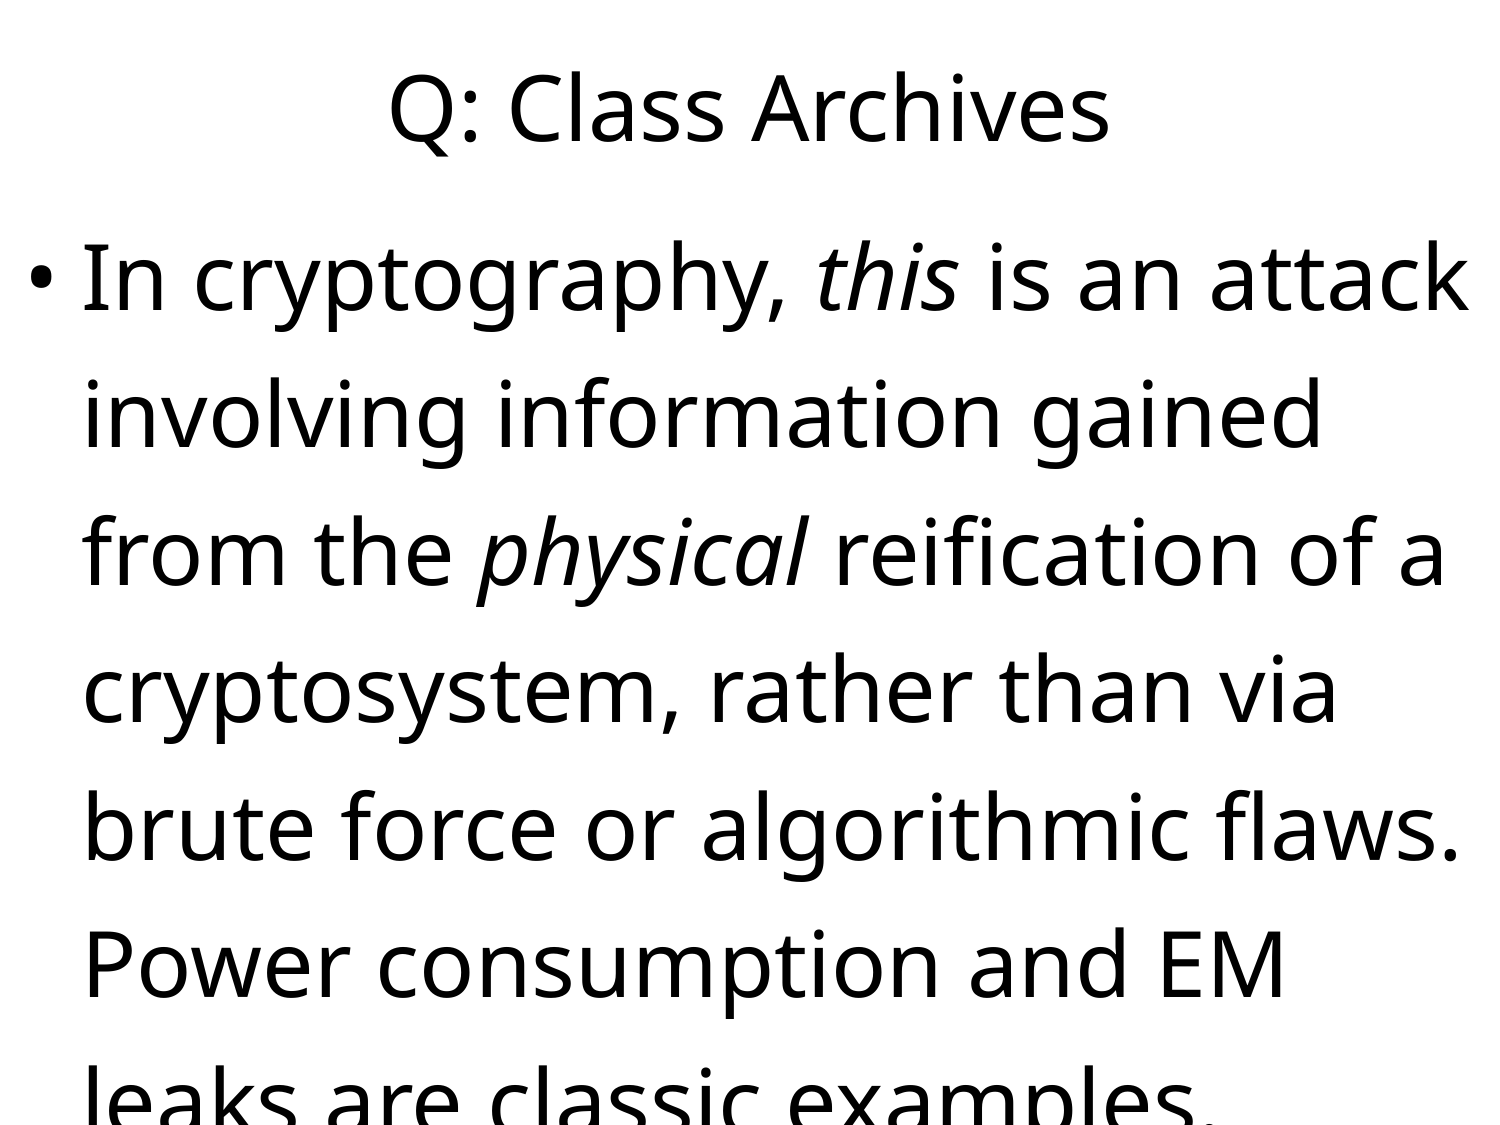

# Q: Class Archives
In cryptography, this is an attack involving information gained from the physical reification of a cryptosystem, rather than via brute force or algorithmic flaws. Power consumption and EM leaks are classic examples.